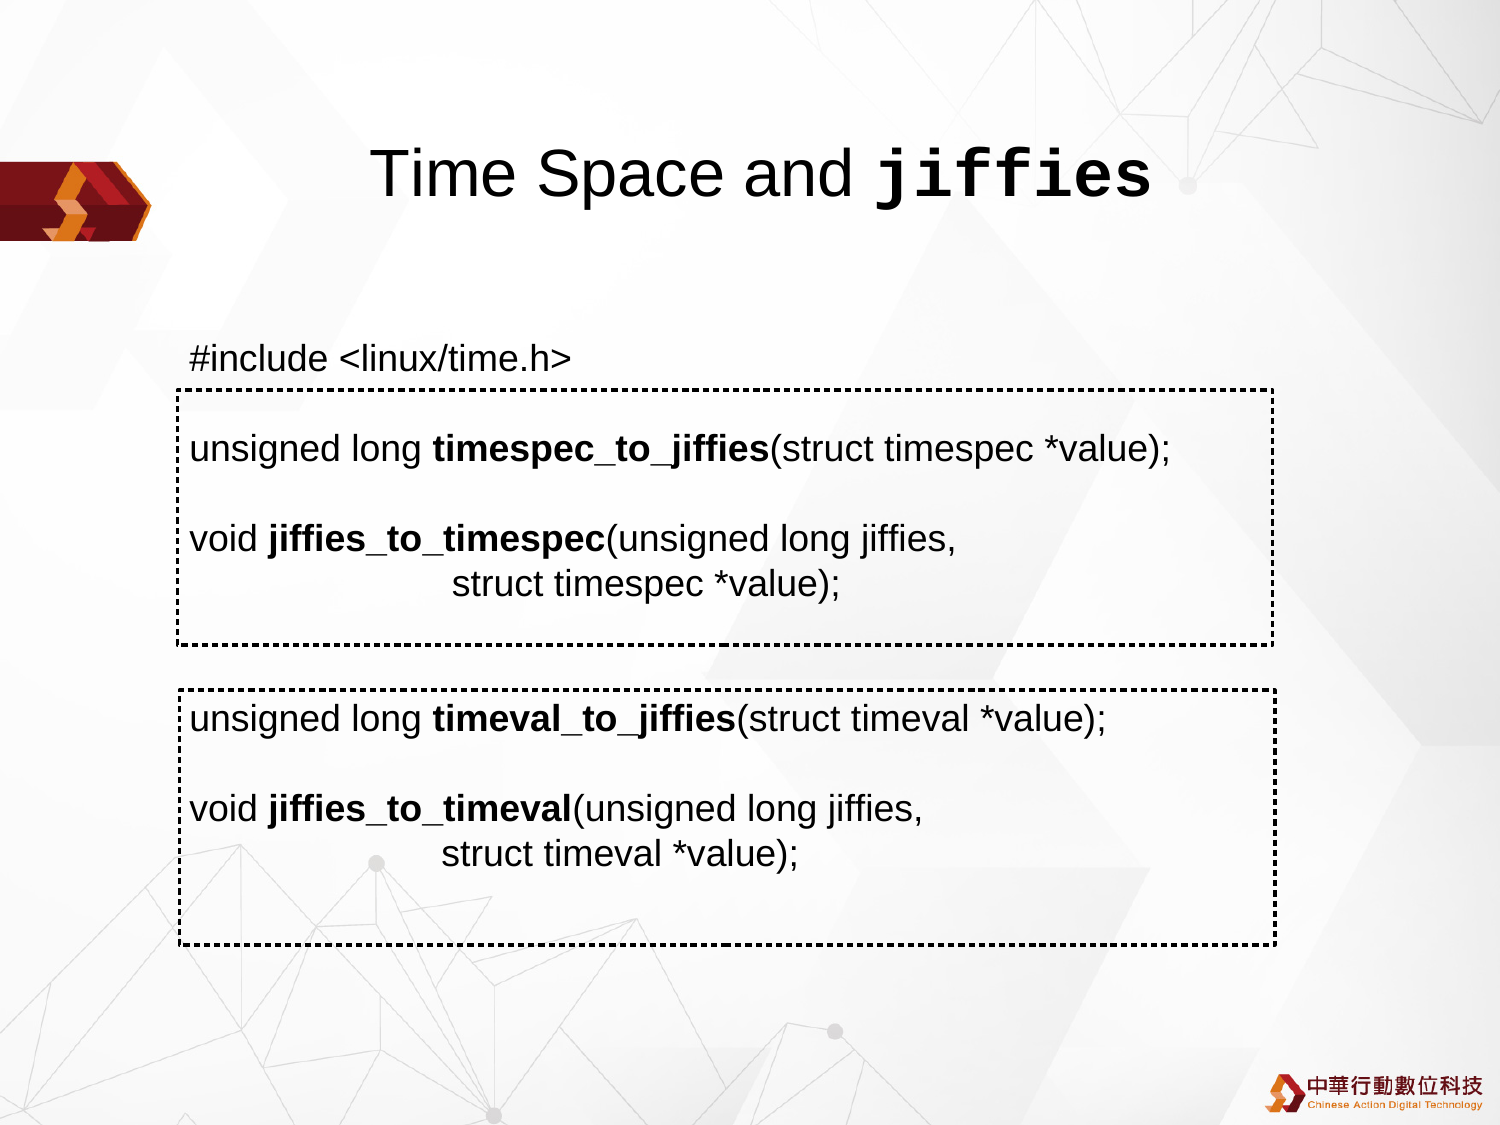

# Time Space and jiffies
#include <linux/time.h>
unsigned long timespec_to_jiffies(struct timespec *value);
void jiffies_to_timespec(unsigned long jiffies,
 struct timespec *value);
unsigned long timeval_to_jiffies(struct timeval *value);
void jiffies_to_timeval(unsigned long jiffies,
 struct timeval *value);